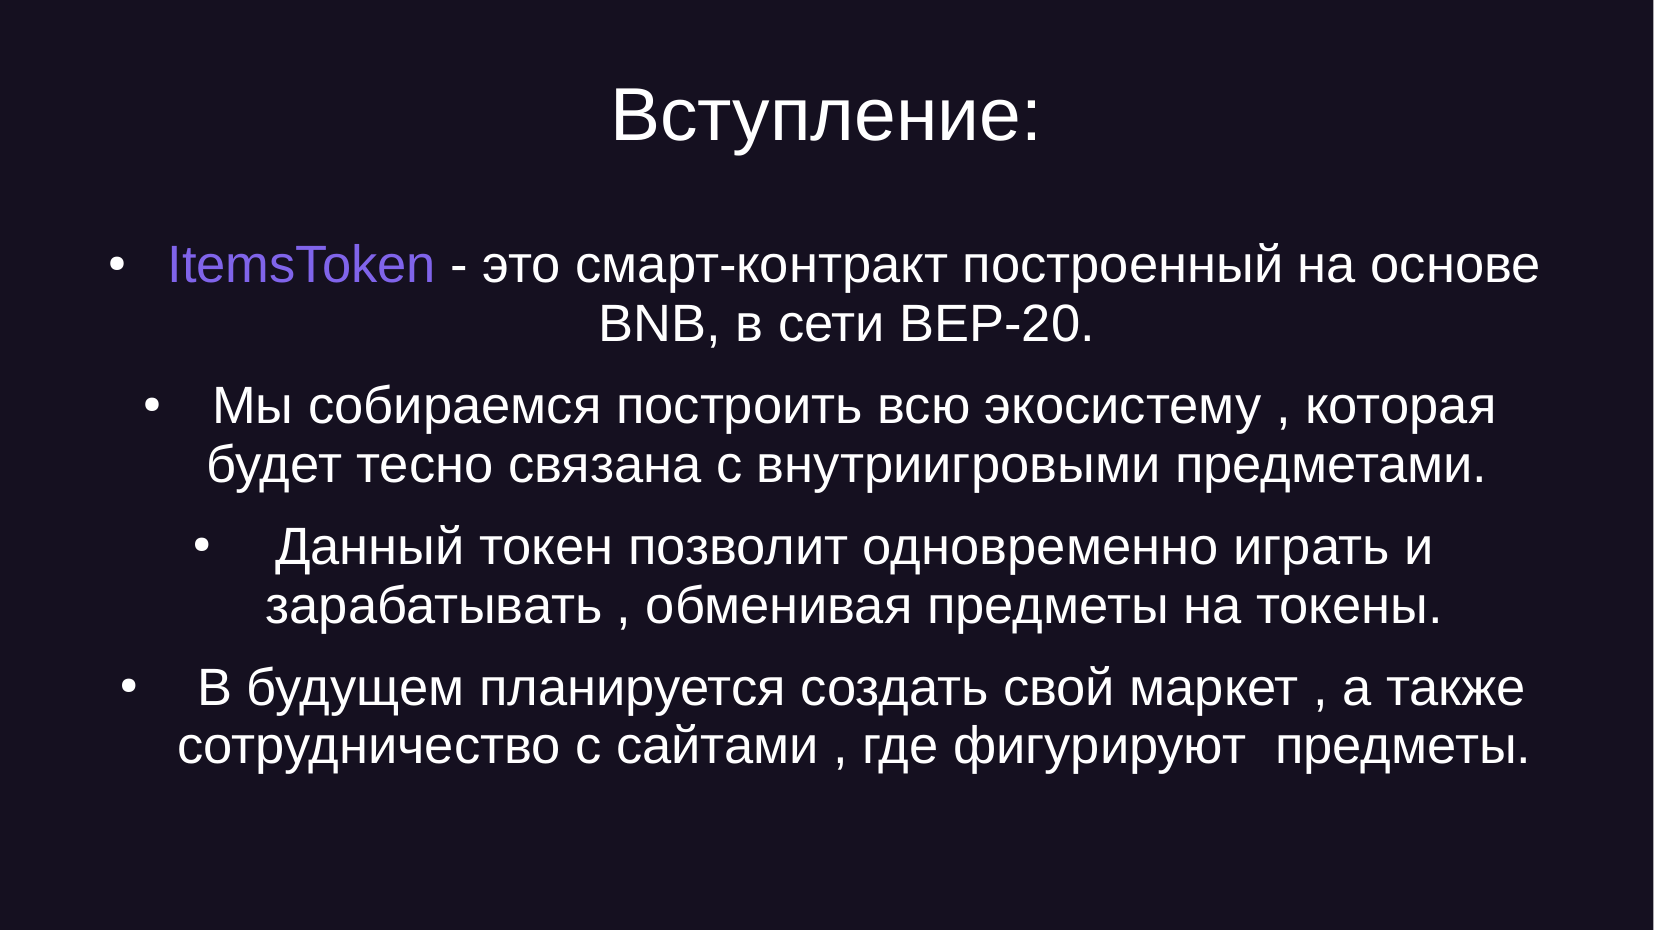

# Вступление:
ItemsToken - это смарт-контракт построенный на основе BNB, в сети BEP-20.
Мы собираемся построить всю экосистему , которая будет тесно связана с внутриигровыми предметами.
Данный токен позволит одновременно играть и зарабатывать , обменивая предметы на токены.
 В будущем планируется создать свой маркет , а также сотрудничество с сайтами , где фигурируют предметы.